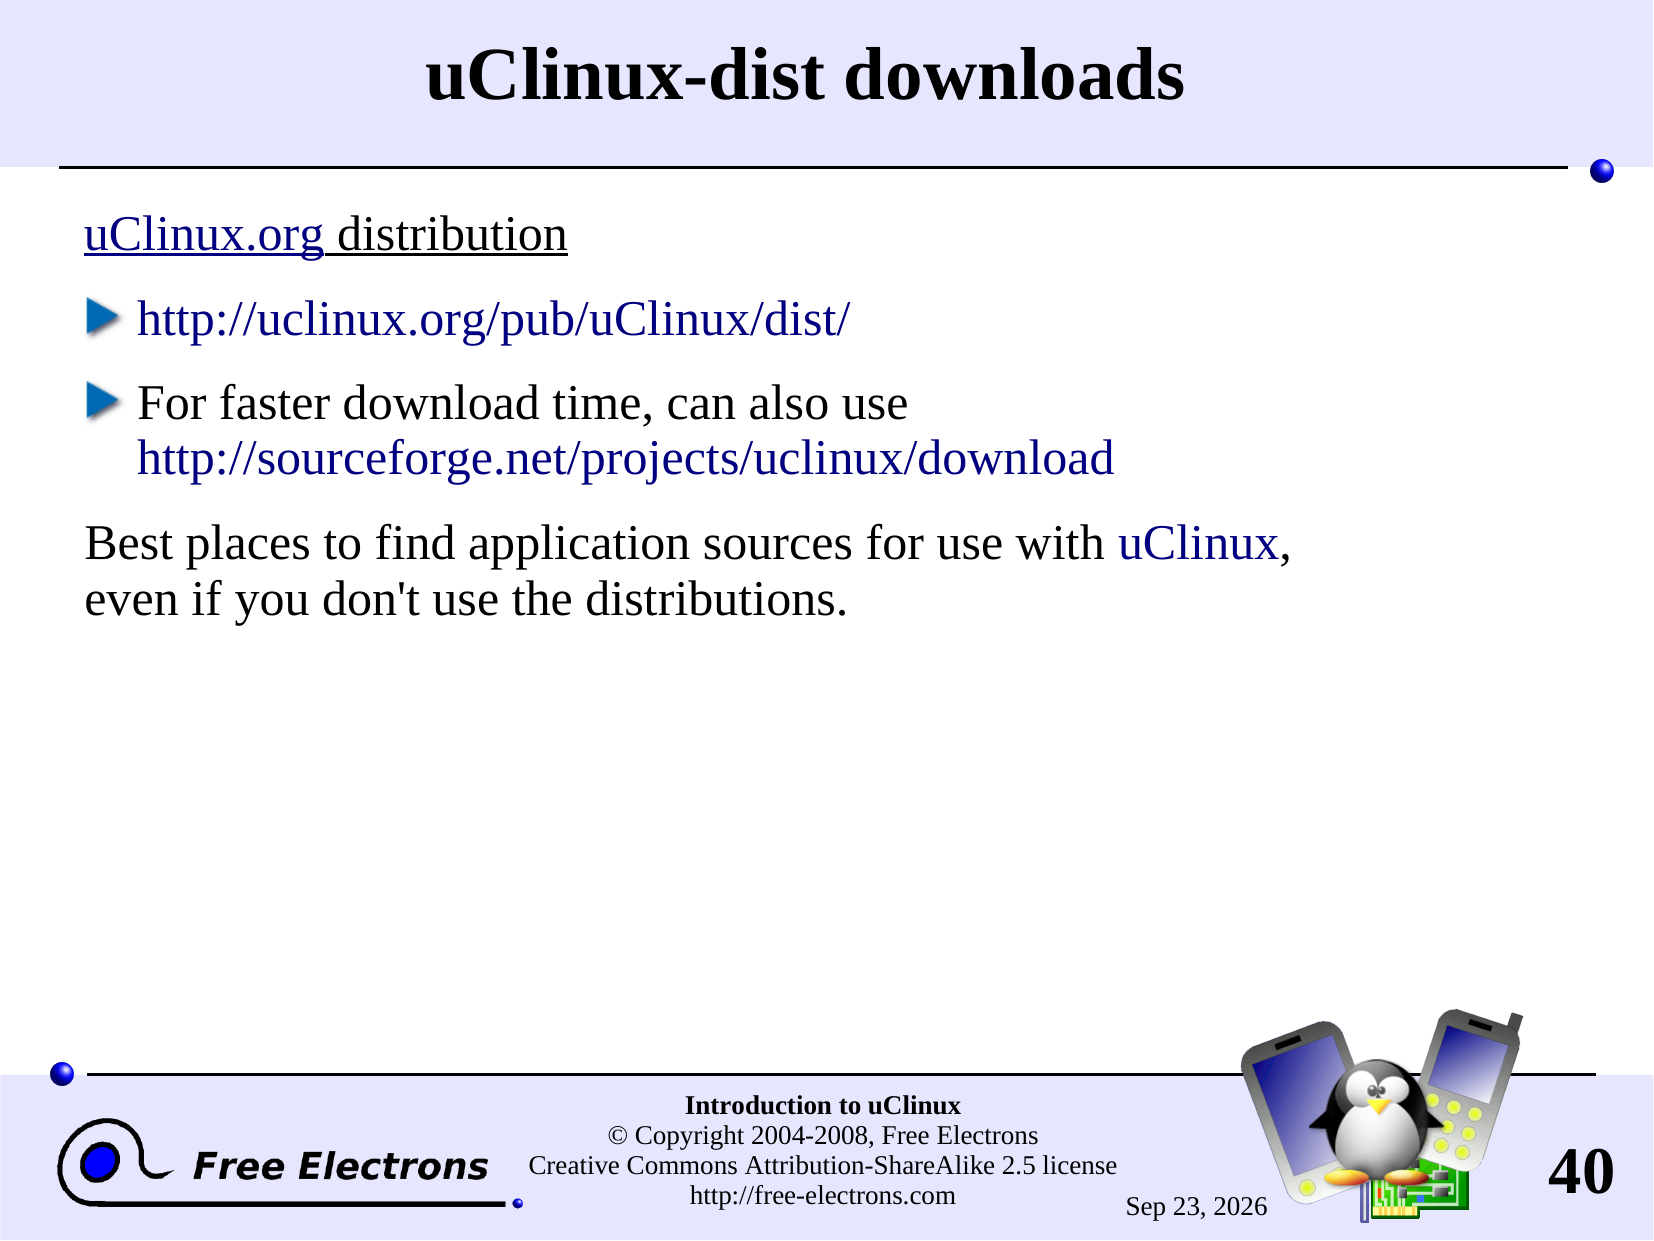

# uClinux-dist downloads
uClinux.org distribution
http://uclinux.org/pub/uClinux/dist/
For faster download time, can also use
http://sourceforge.net/projects/uclinux/download
Best places to find application sources for use with uClinux,
even if you don't use the distributions.